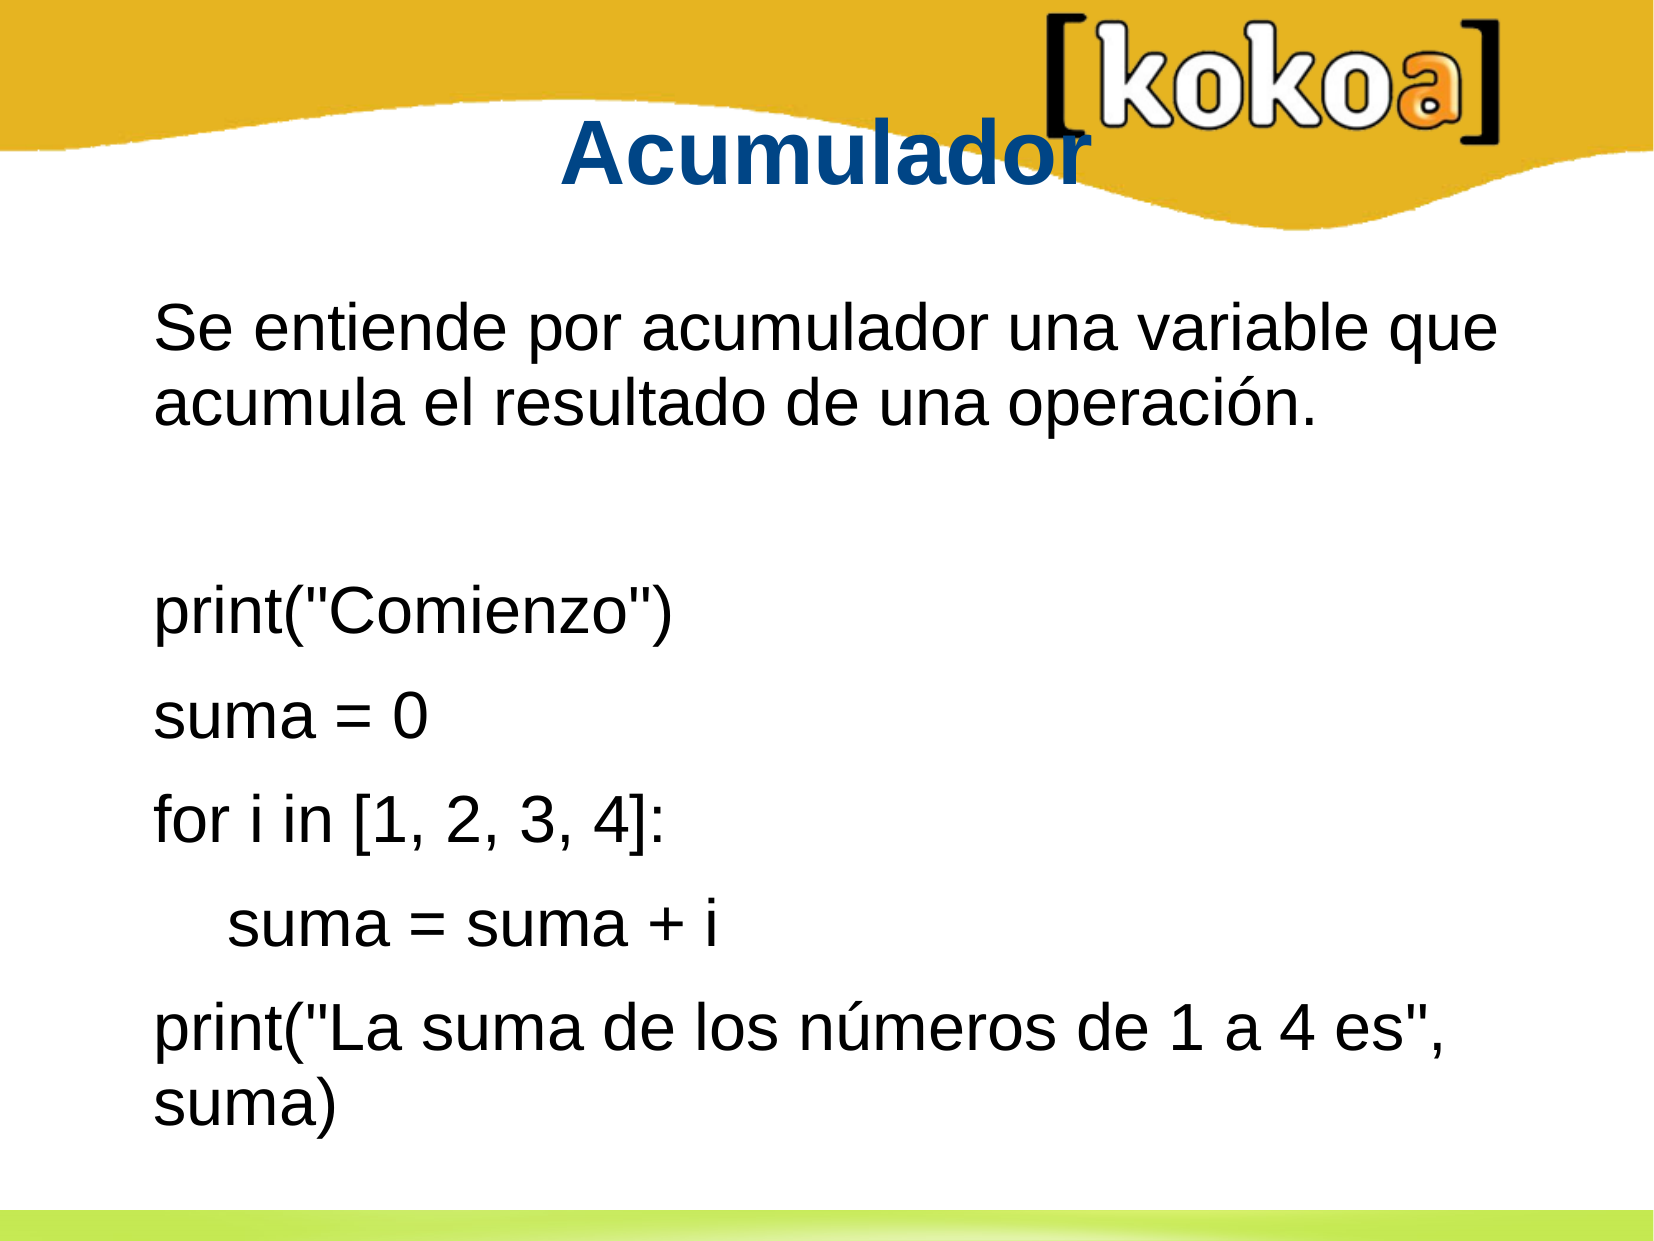

# Acumulador
Se entiende por acumulador una variable que acumula el resultado de una operación.
print("Comienzo")
suma = 0
for i in [1, 2, 3, 4]:
 suma = suma + i
print("La suma de los números de 1 a 4 es", suma)